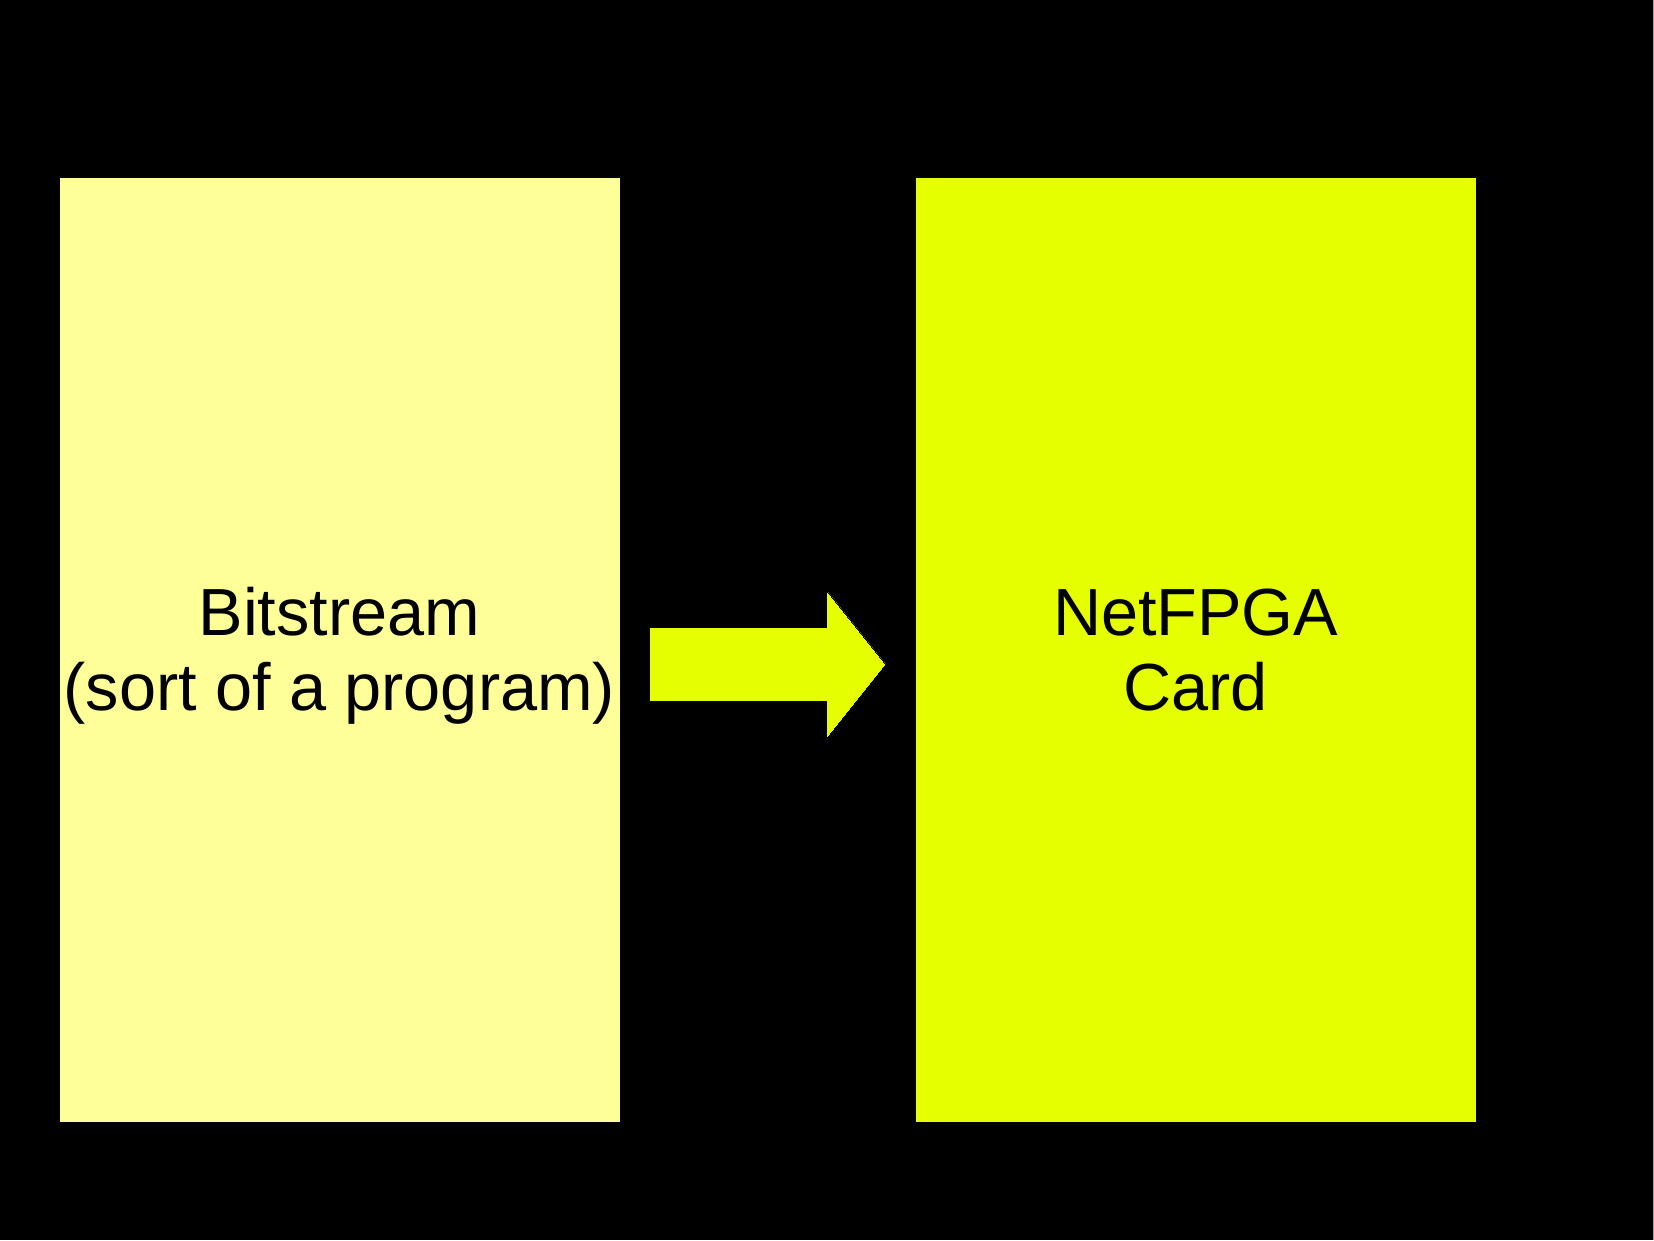

Bitstream
(sort of a program)
NetFPGA
Card